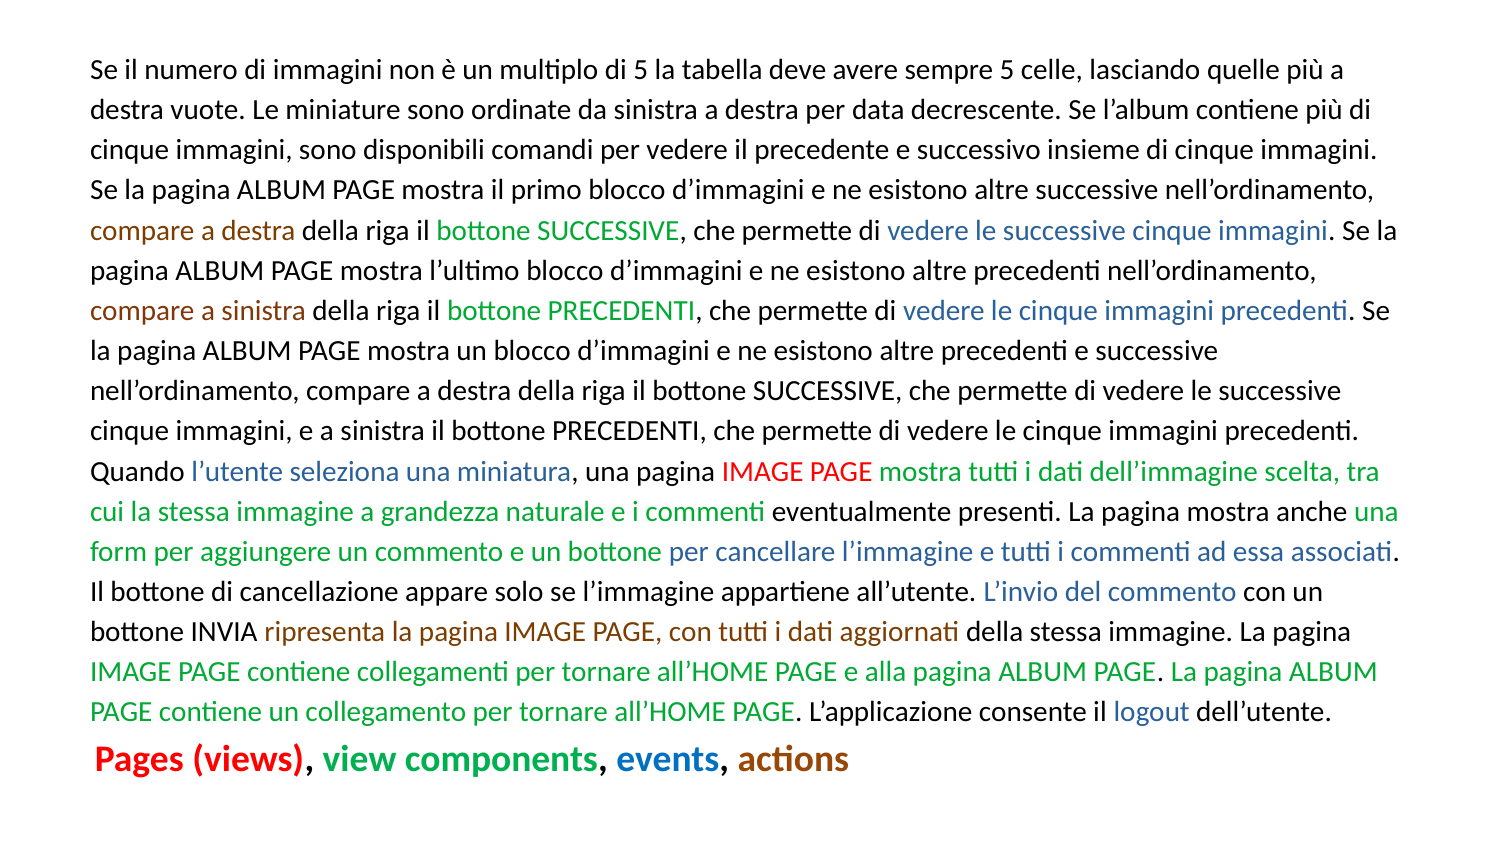

# Se il numero di immagini non è un multiplo di 5 la tabella deve avere sempre 5 celle, lasciando quelle più a destra vuote. Le miniature sono ordinate da sinistra a destra per data decrescente. Se l’album contiene più di cinque immagini, sono disponibili comandi per vedere il precedente e successivo insieme di cinque immagini. Se la pagina ALBUM PAGE mostra il primo blocco d’immagini e ne esistono altre successive nell’ordinamento, compare a destra della riga il bottone SUCCESSIVE, che permette di vedere le successive cinque immagini. Se la pagina ALBUM PAGE mostra l’ultimo blocco d’immagini e ne esistono altre precedenti nell’ordinamento, compare a sinistra della riga il bottone PRECEDENTI, che permette di vedere le cinque immagini precedenti. Se la pagina ALBUM PAGE mostra un blocco d’immagini e ne esistono altre precedenti e successive nell’ordinamento, compare a destra della riga il bottone SUCCESSIVE, che permette di vedere le successive cinque immagini, e a sinistra il bottone PRECEDENTI, che permette di vedere le cinque immagini precedenti. Quando l’utente seleziona una miniatura, una pagina IMAGE PAGE mostra tutti i dati dell’immagine scelta, tra cui la stessa immagine a grandezza naturale e i commenti eventualmente presenti. La pagina mostra anche una form per aggiungere un commento e un bottone per cancellare l’immagine e tutti i commenti ad essa associati. Il bottone di cancellazione appare solo se l’immagine appartiene all’utente. L’invio del commento con un bottone INVIA ripresenta la pagina IMAGE PAGE, con tutti i dati aggiornati della stessa immagine. La pagina IMAGE PAGE contiene collegamenti per tornare all’HOME PAGE e alla pagina ALBUM PAGE. La pagina ALBUM PAGE contiene un collegamento per tornare all’HOME PAGE. L’applicazione consente il logout dell’utente. Pages (views), view components, events, actions